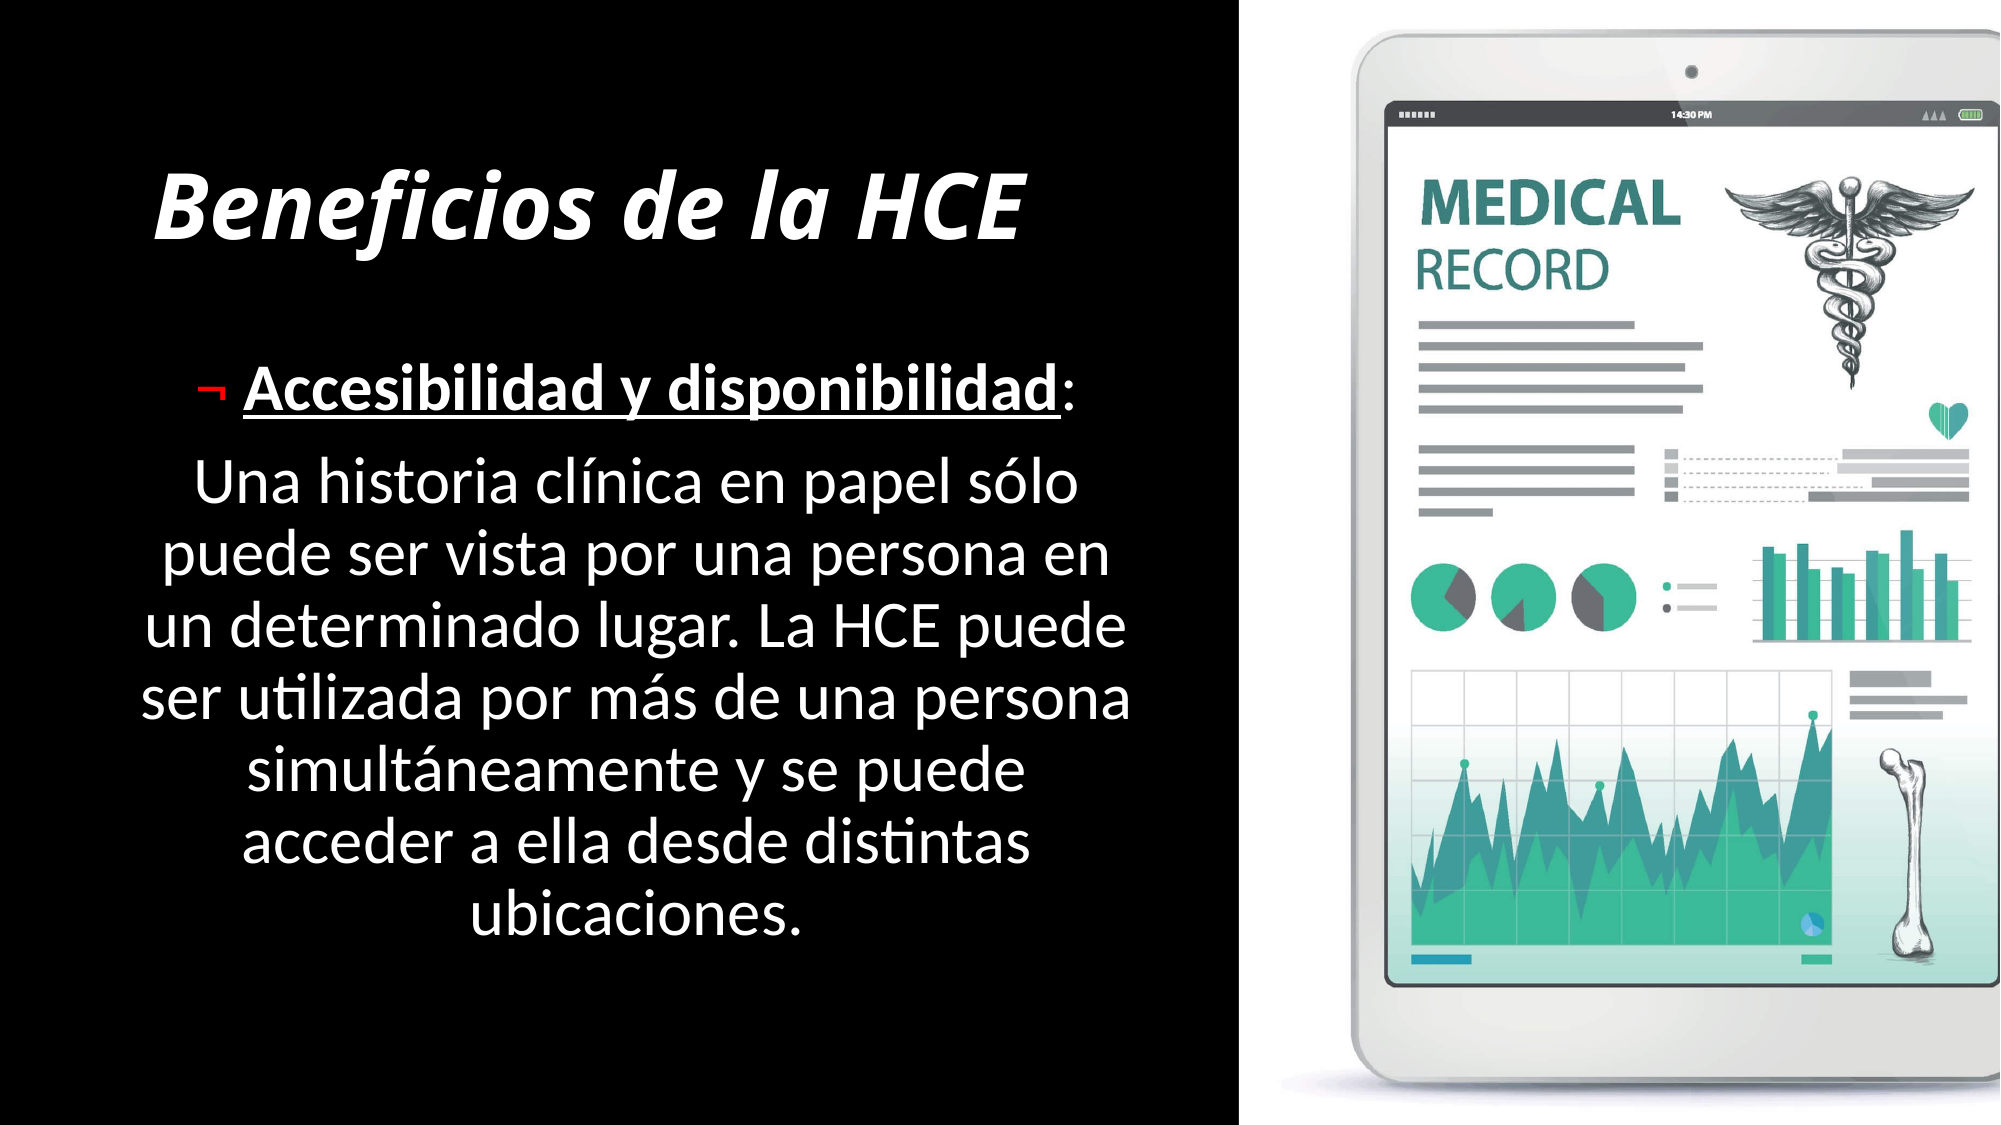

# Beneficios de la HCE
¬ Accesibilidad y disponibilidad:
Una historia clínica en papel sólo puede ser vista por una persona en un determinado lugar. La HCE puede ser utilizada por más de una persona simultáneamente y se puede acceder a ella desde distintas ubicaciones.